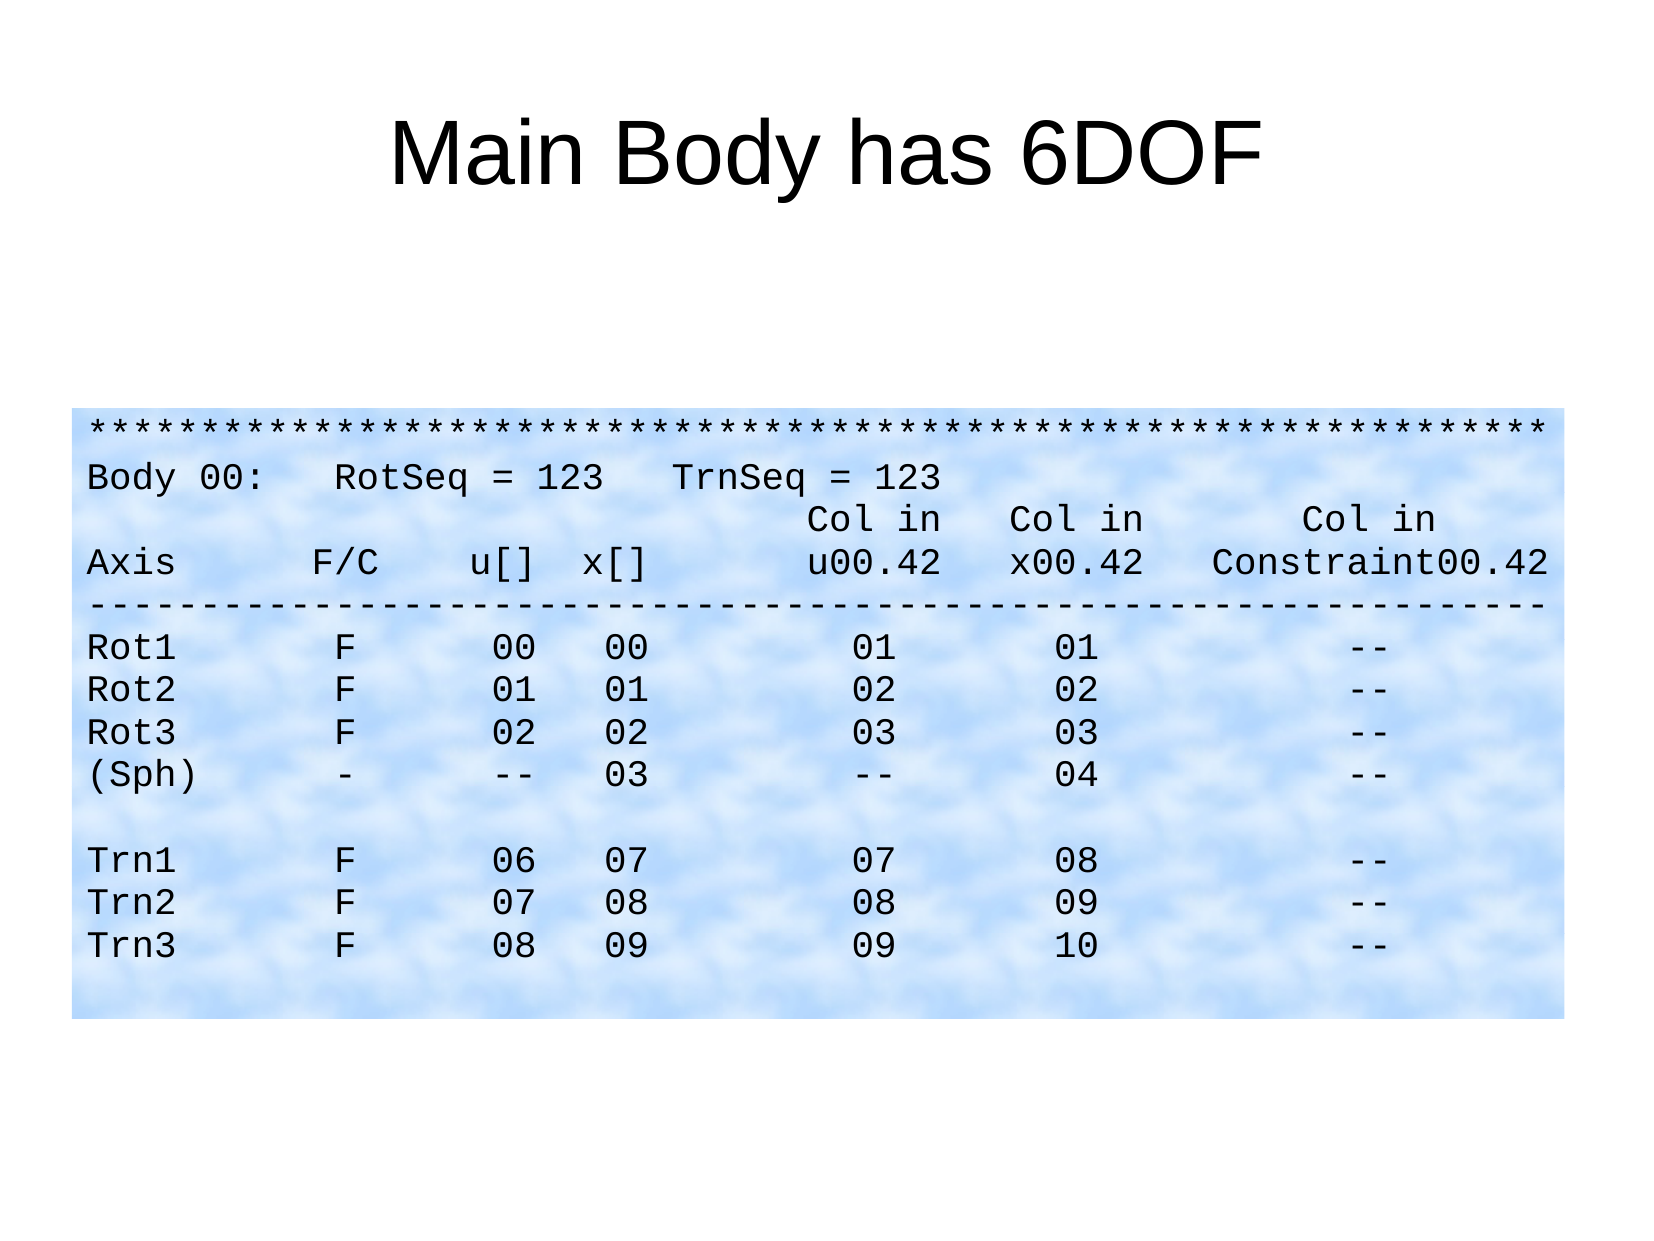

# Main Body has 6DOF
*****************************************************************
Body 00: RotSeq = 123 TrnSeq = 123
 Col in Col in Col in
Axis F/C u[] x[] u00.42 x00.42 Constraint00.42
-----------------------------------------------------------------
Rot1 F 00 00 01 01 --
Rot2 F 01 01 02 02 --
Rot3 F 02 02 03 03 --
(Sph) - -- 03 -- 04 --
Trn1 F 06 07 07 08 --
Trn2 F 07 08 08 09 --
Trn3 F 08 09 09 10 --